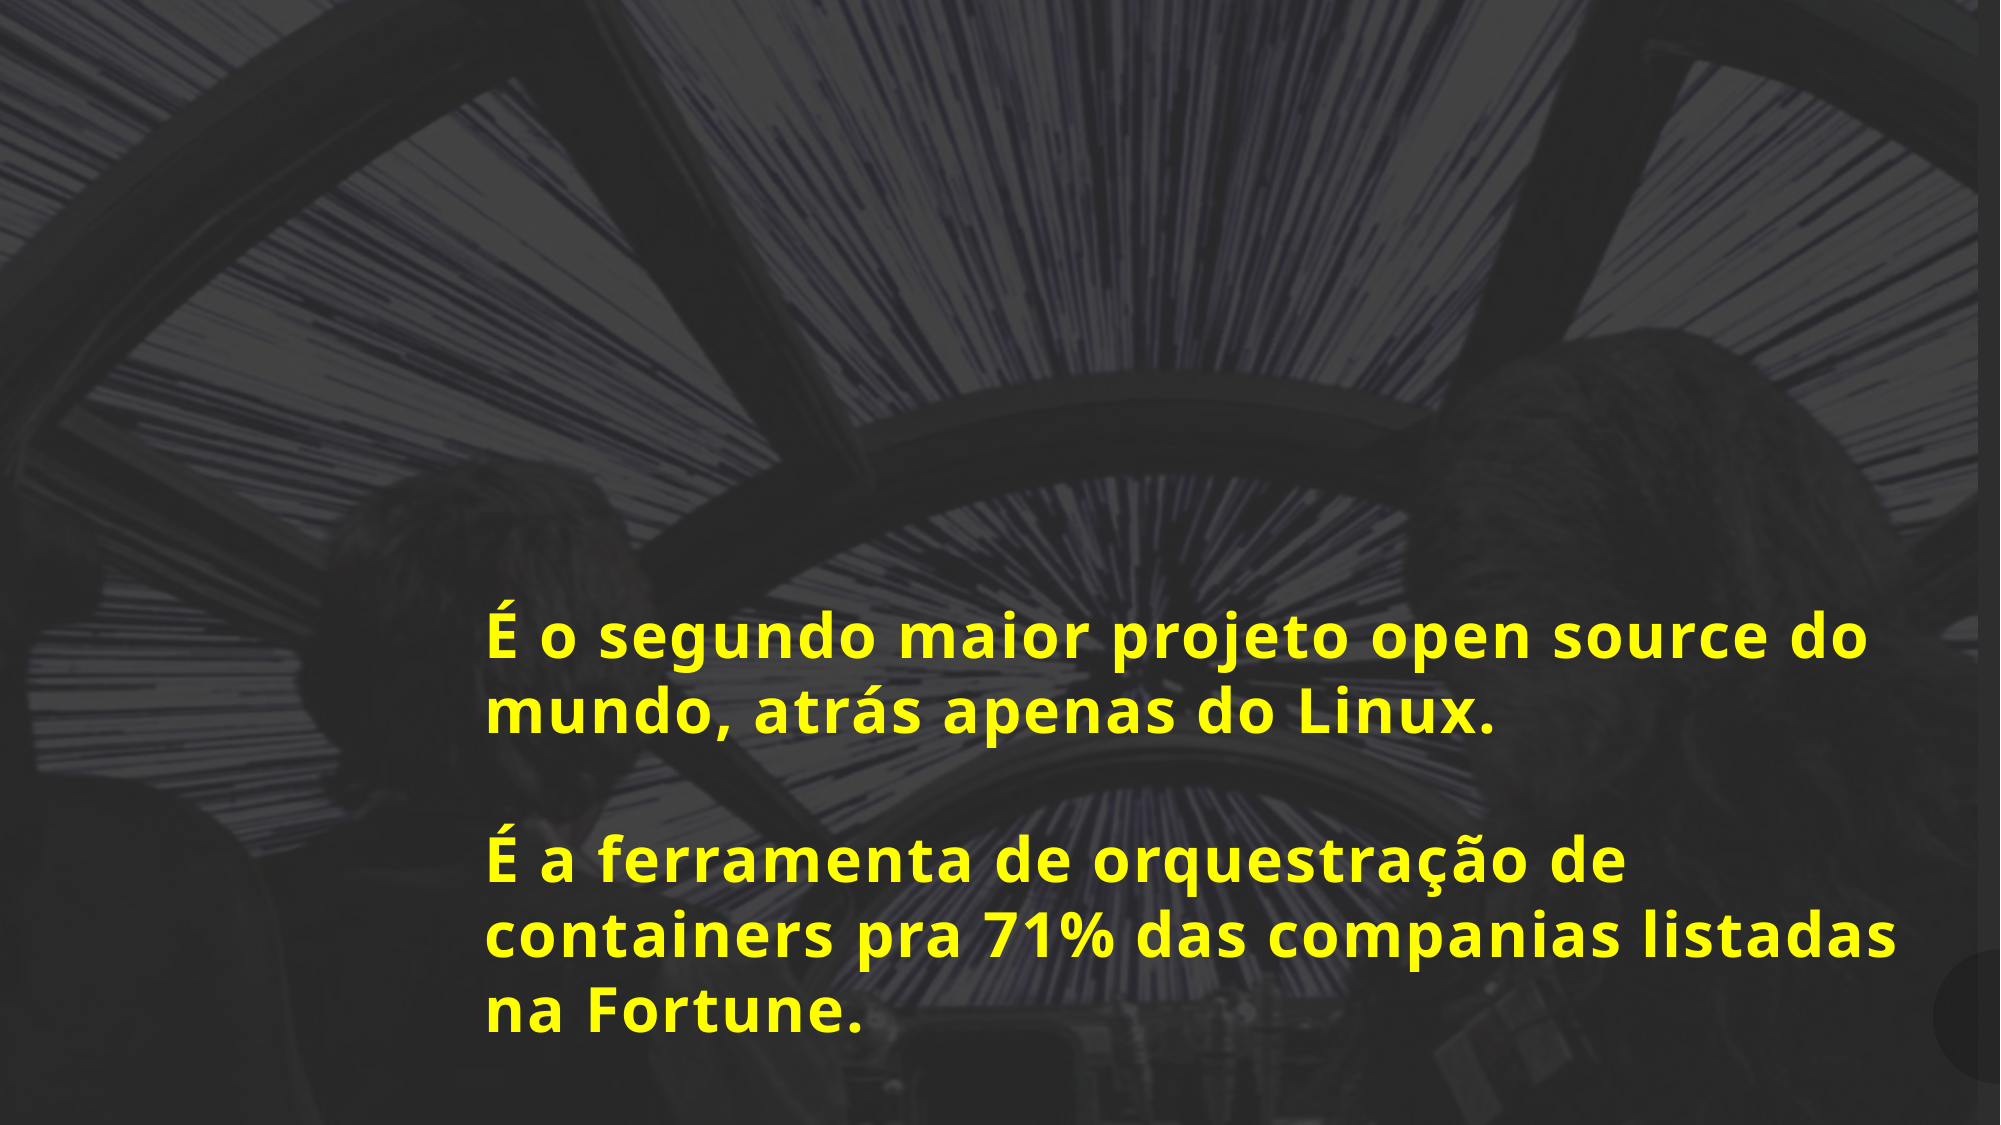

# É o segundo maior projeto open source do mundo, atrás apenas do Linux. É a ferramenta de orquestração de containers pra 71% das companias listadas na Fortune.